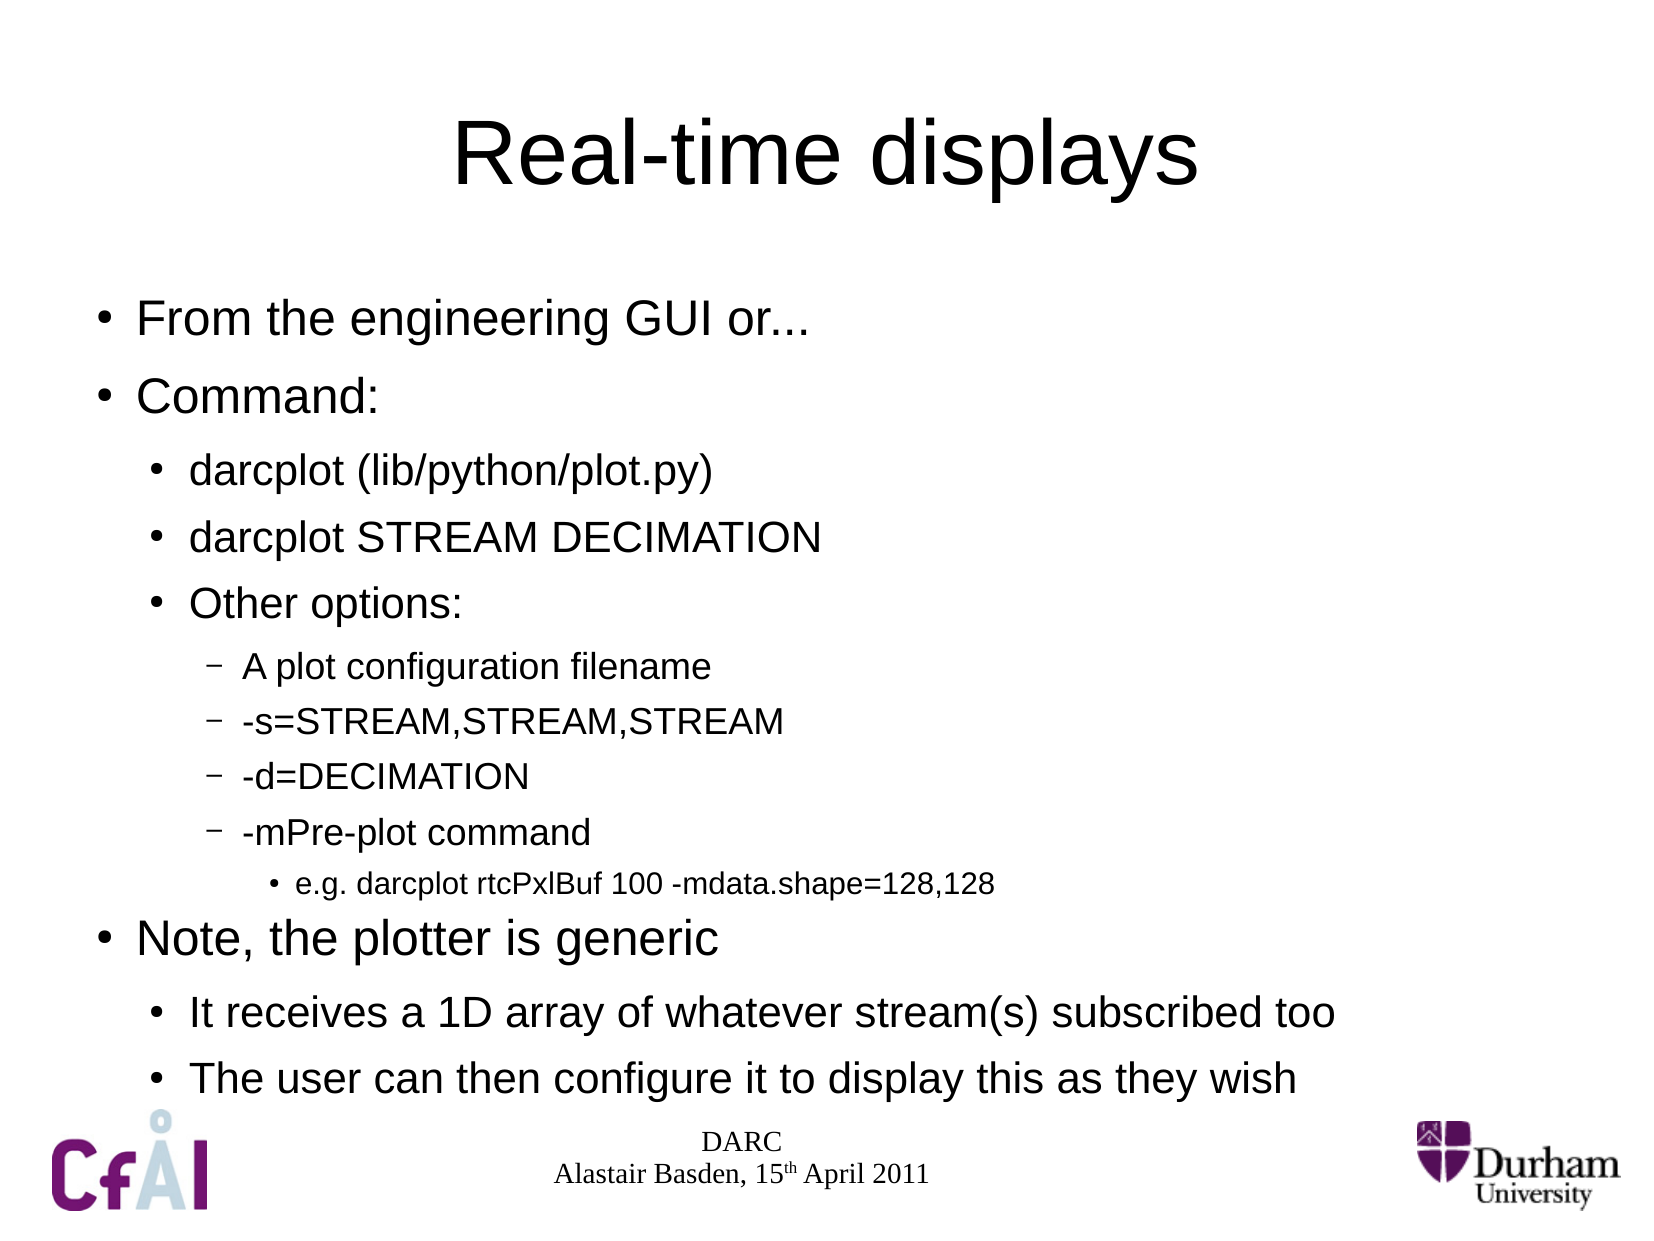

# Real-time displays
From the engineering GUI or...
Command:
darcplot (lib/python/plot.py)
darcplot STREAM DECIMATION
Other options:
A plot configuration filename
-s=STREAM,STREAM,STREAM
-d=DECIMATION
-mPre-plot command
e.g. darcplot rtcPxlBuf 100 -mdata.shape=128,128
Note, the plotter is generic
It receives a 1D array of whatever stream(s) subscribed too
The user can then configure it to display this as they wish